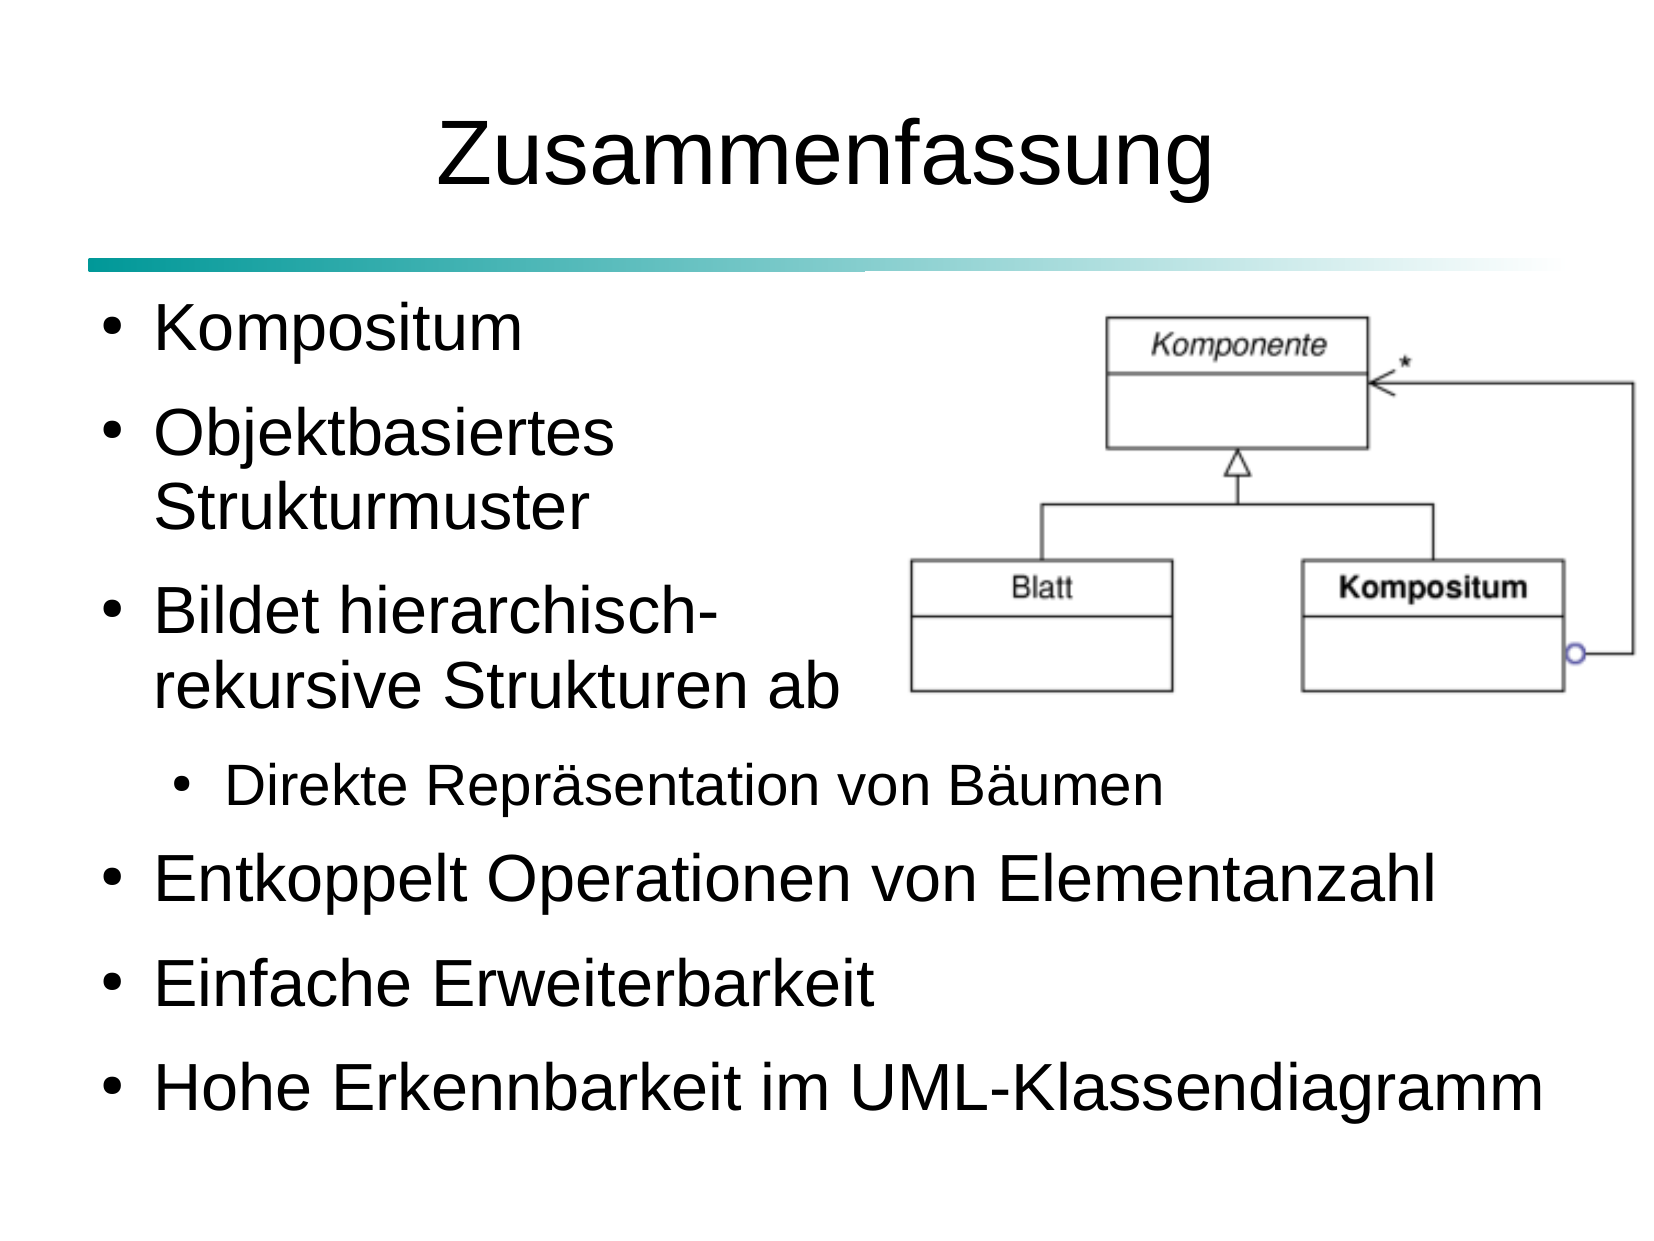

# Zusammenfassung
Kompositum
Objektbasiertes
Strukturmuster
Bildet hierarchisch-
rekursive Strukturen ab
Direkte Repräsentation von Bäumen
Entkoppelt Operationen von Elementanzahl
Einfache Erweiterbarkeit
Hohe Erkennbarkeit im UML-Klassendiagramm